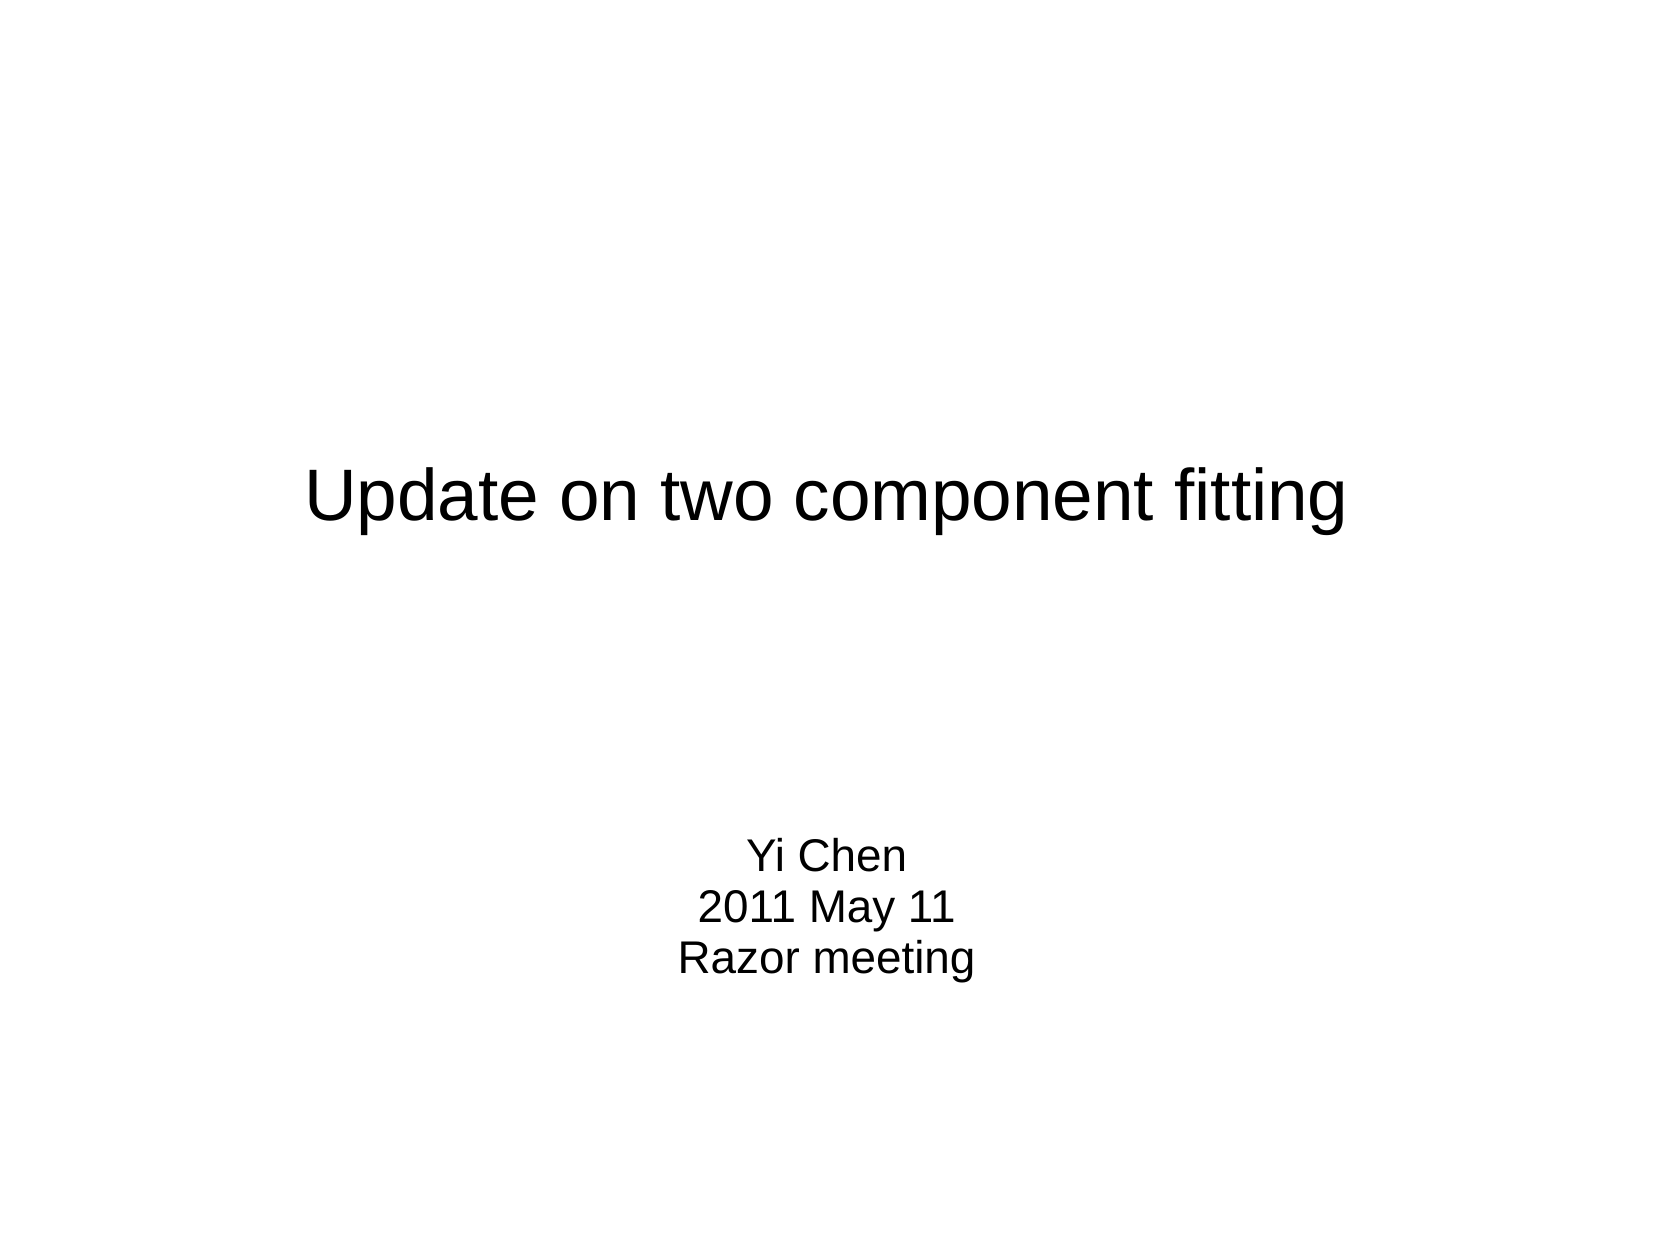

# Update on two component fitting
Yi Chen
2011 May 11
Razor meeting